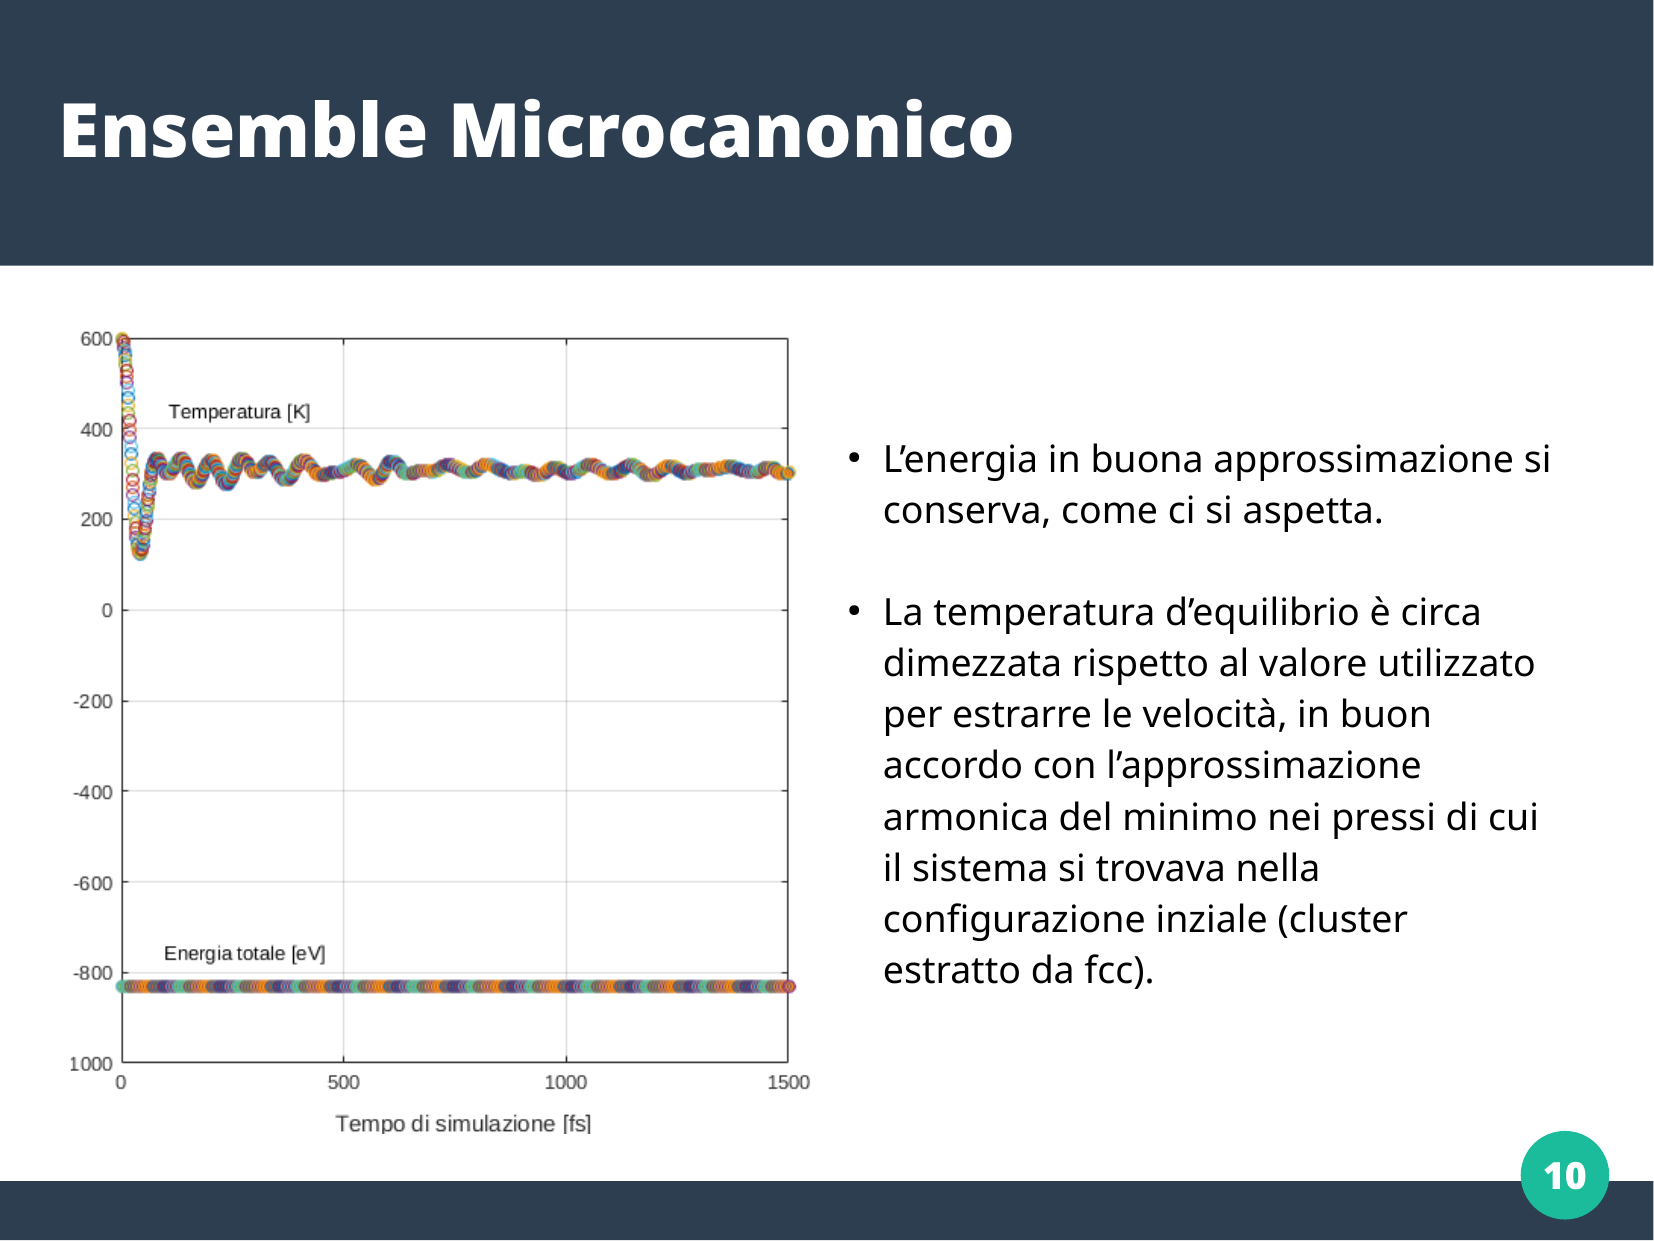

# Ensemble Microcanonico
L’energia in buona approssimazione si conserva, come ci si aspetta.
La temperatura d’equilibrio è circa dimezzata rispetto al valore utilizzato per estrarre le velocità, in buon accordo con l’approssimazione armonica del minimo nei pressi di cui il sistema si trovava nella configurazione inziale (cluster estratto da fcc).
10